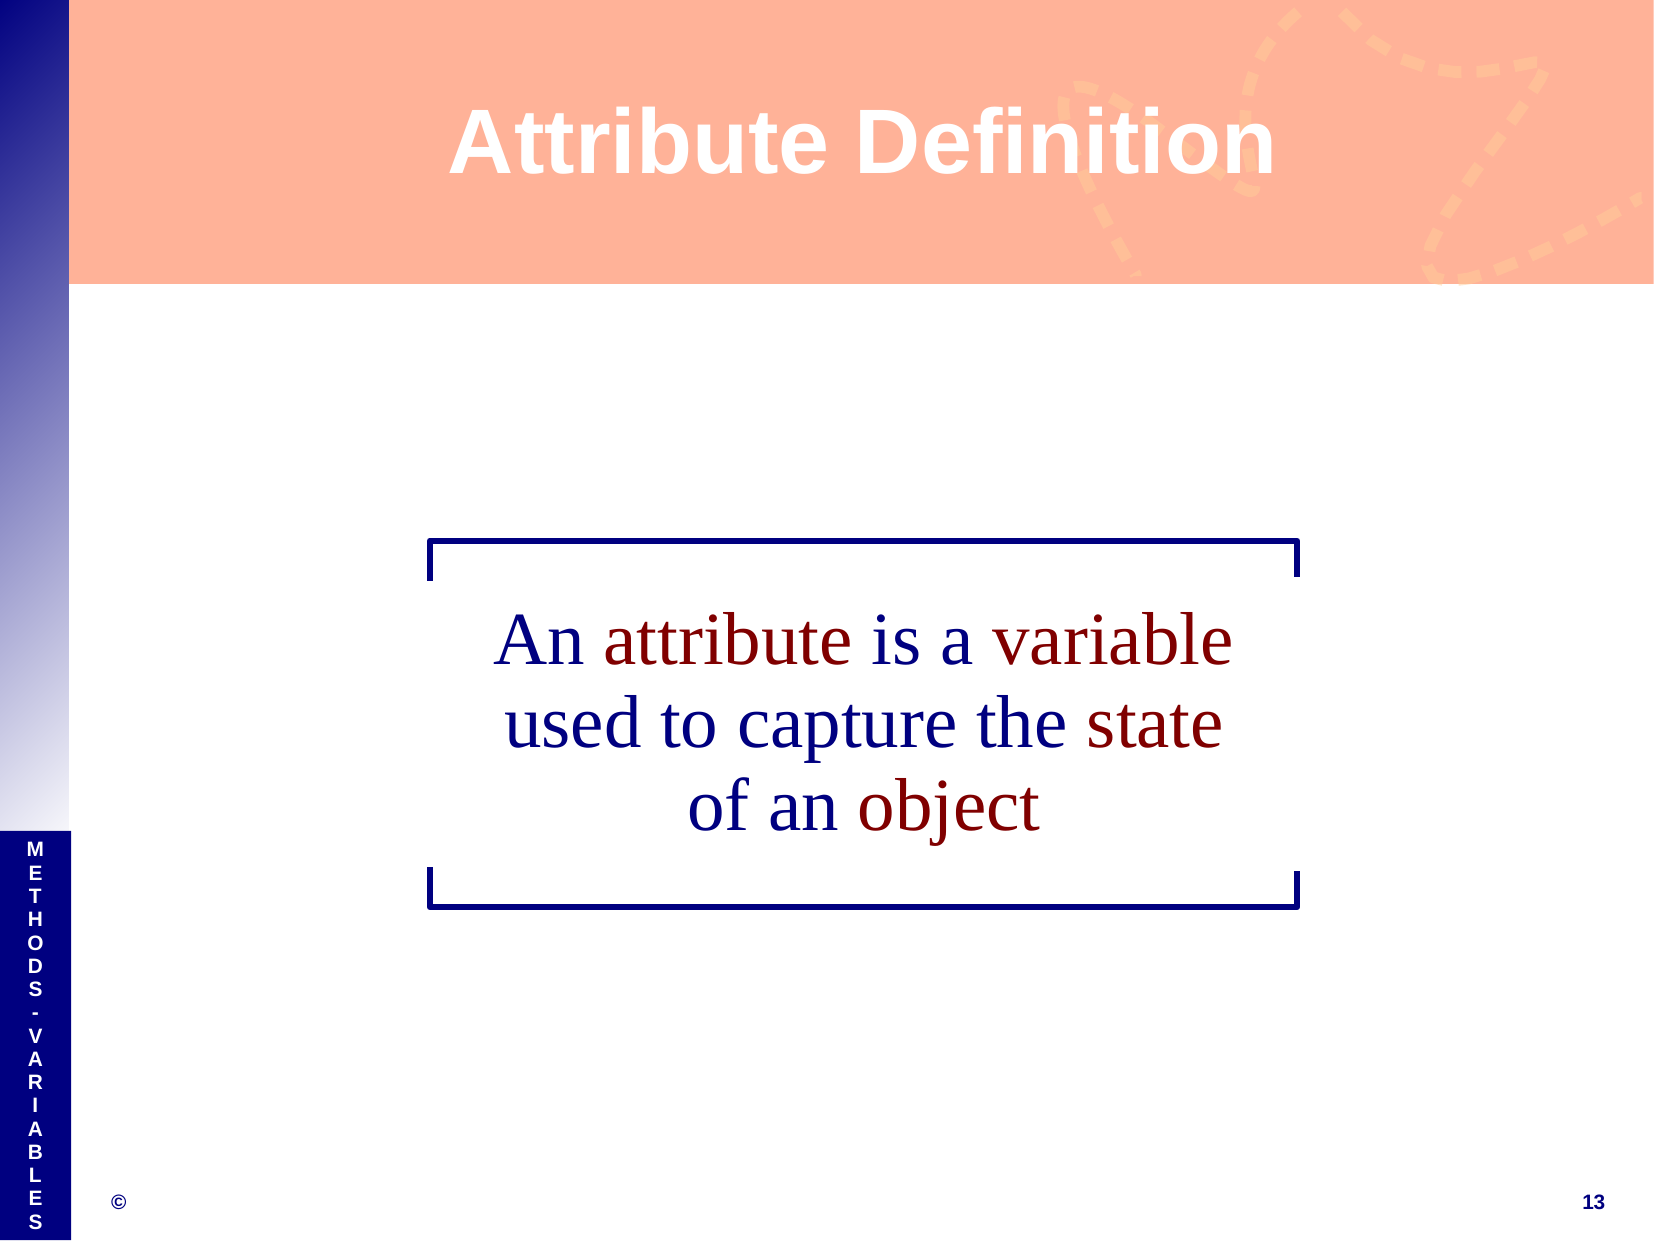

# Attribute Definition
An attribute is a variable used to capture the state
of an object
M
E
T
H
O
D
S
-
V
A
R
I
A
B
L
E
S